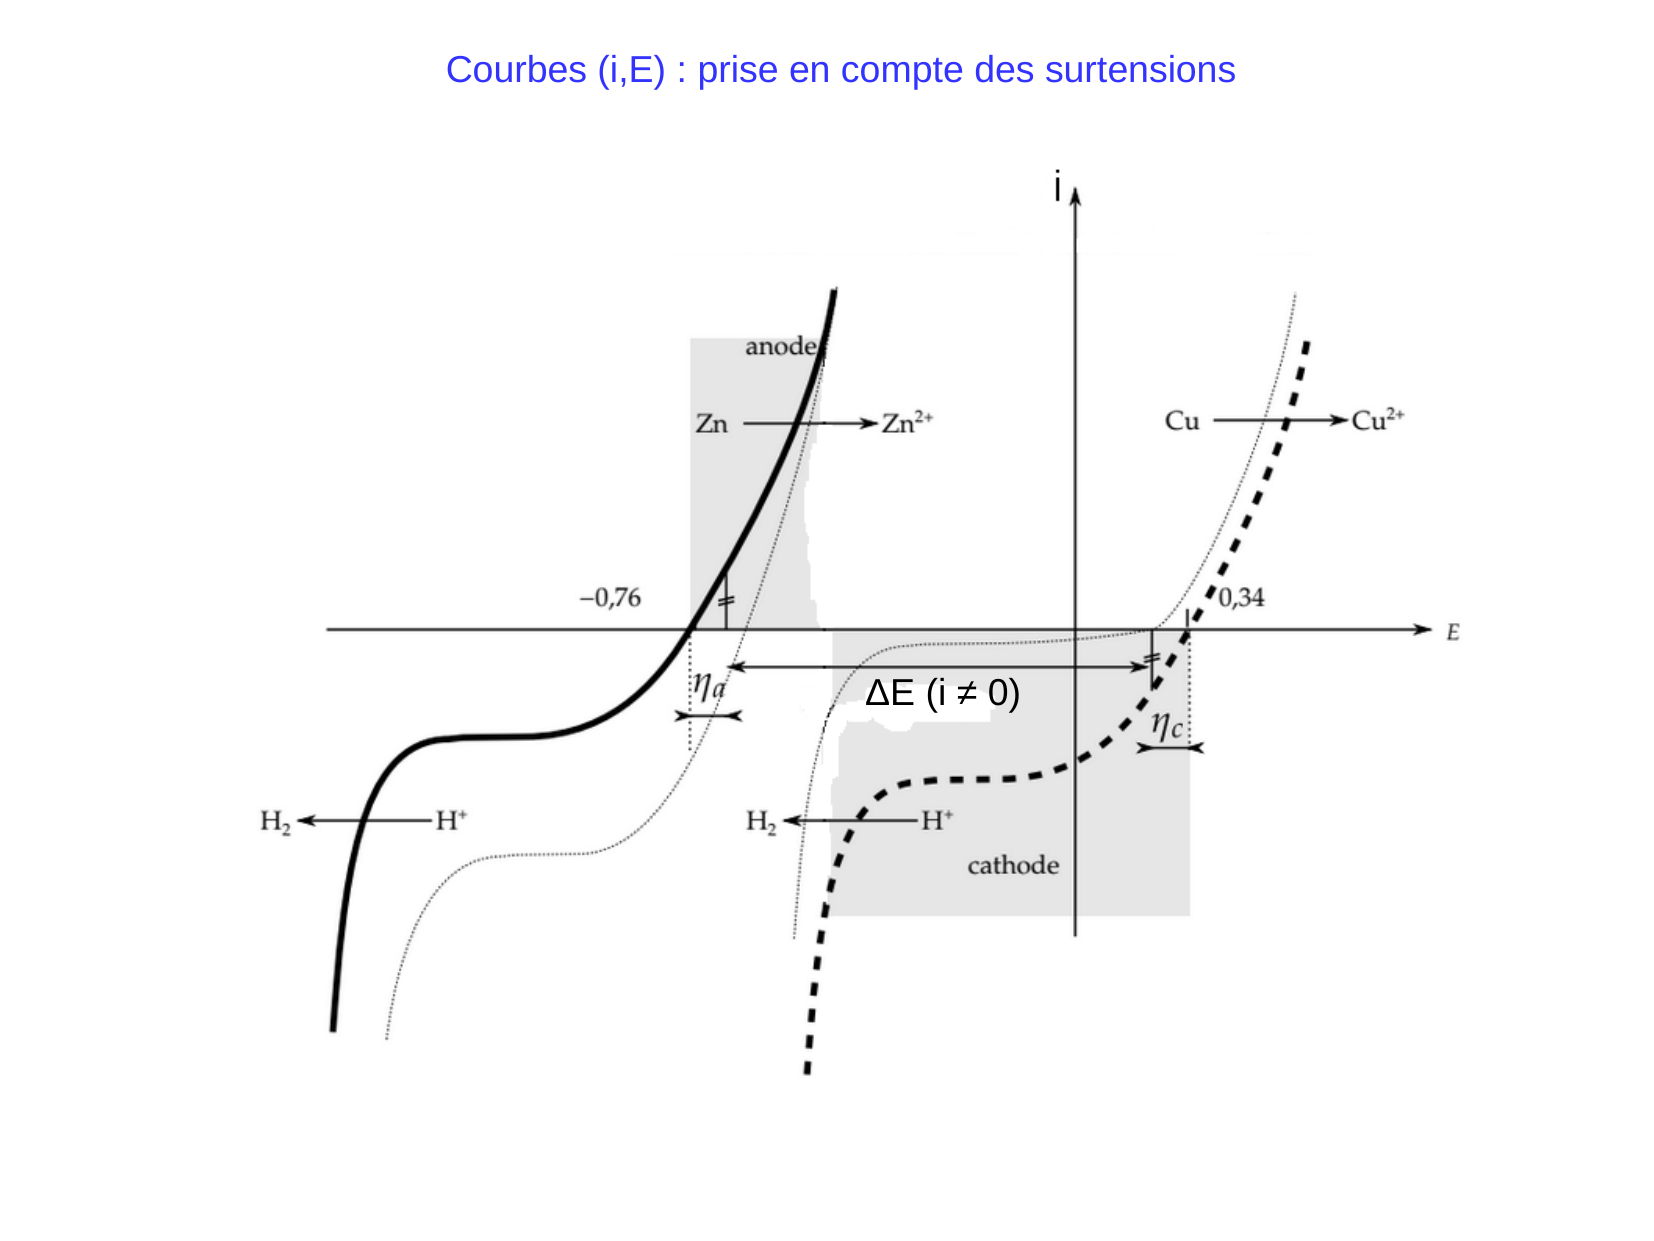

Courbes (i,E) : prise en compte des surtensions
ΔE (i ≠ 0)